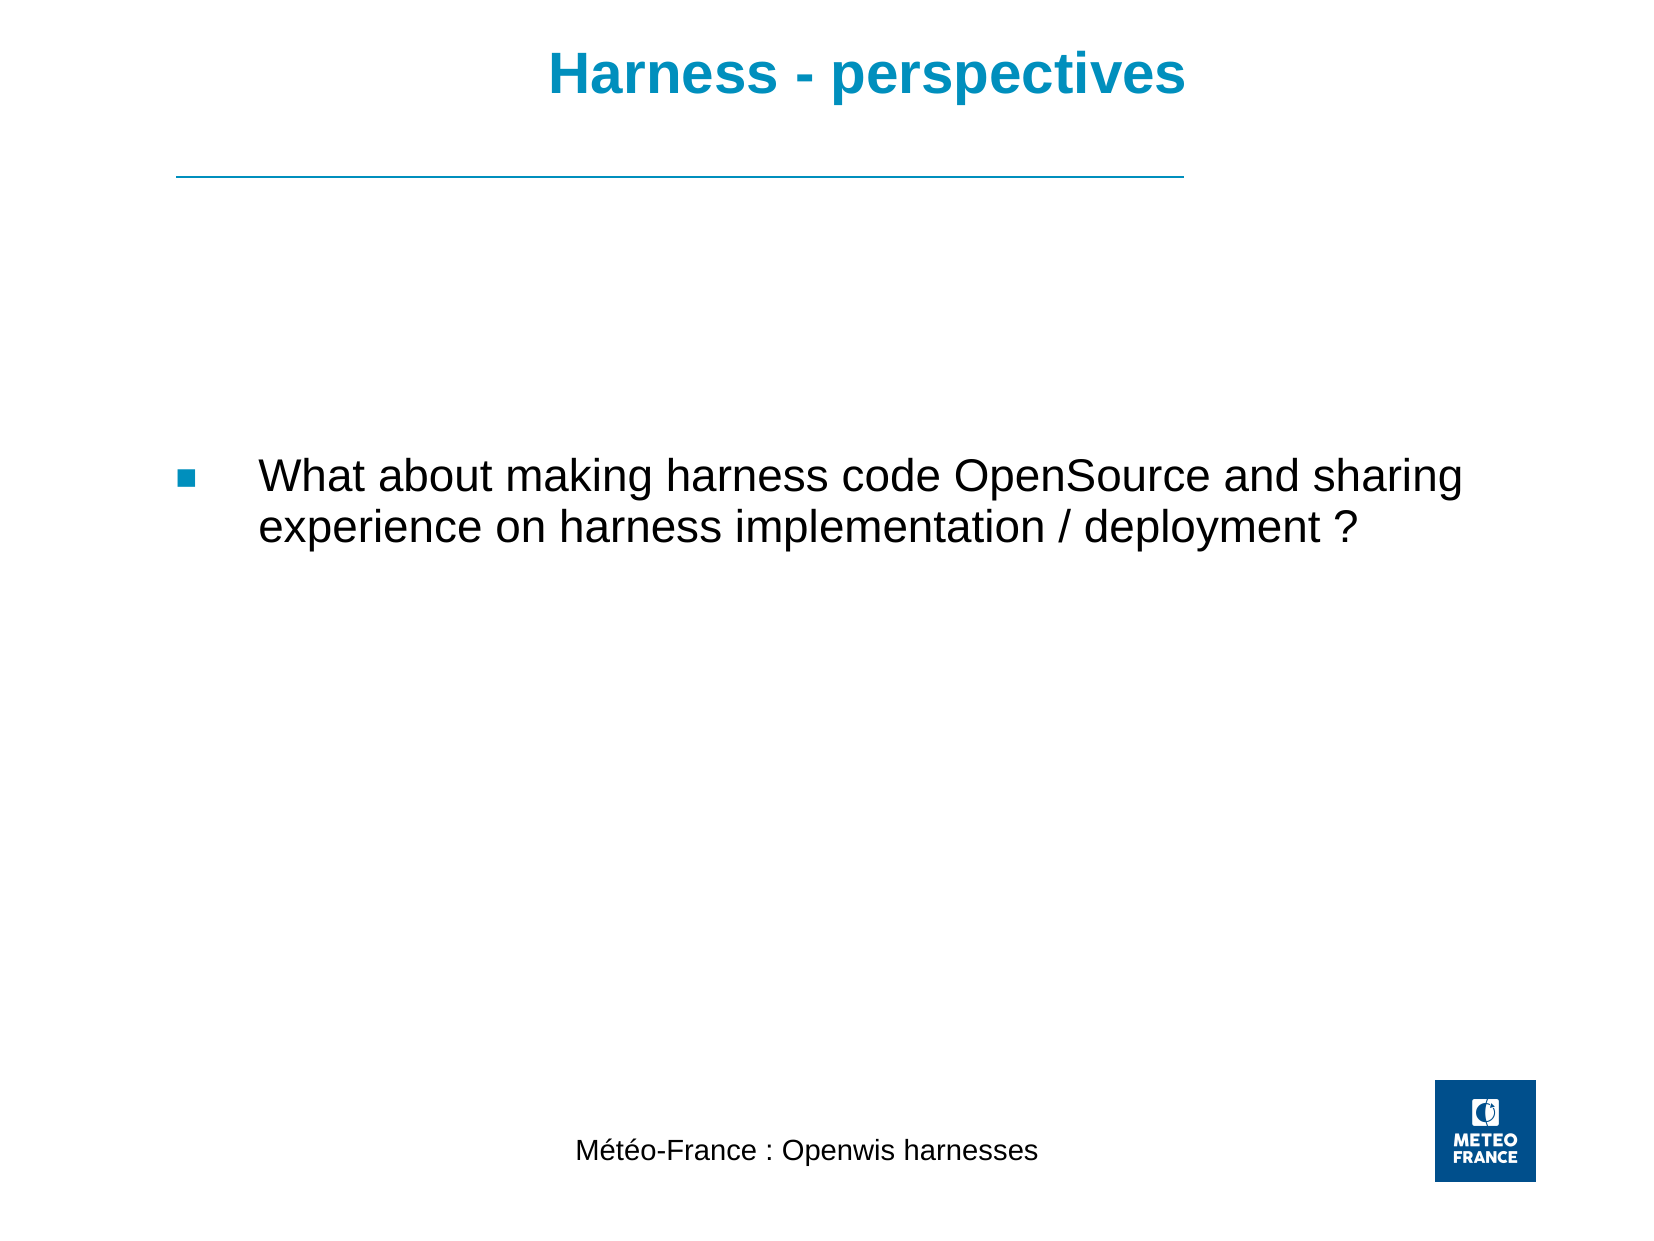

# Harness - perspectives
What about making harness code OpenSource and sharing experience on harness implementation / deployment ?
Météo-France : Openwis harnesses